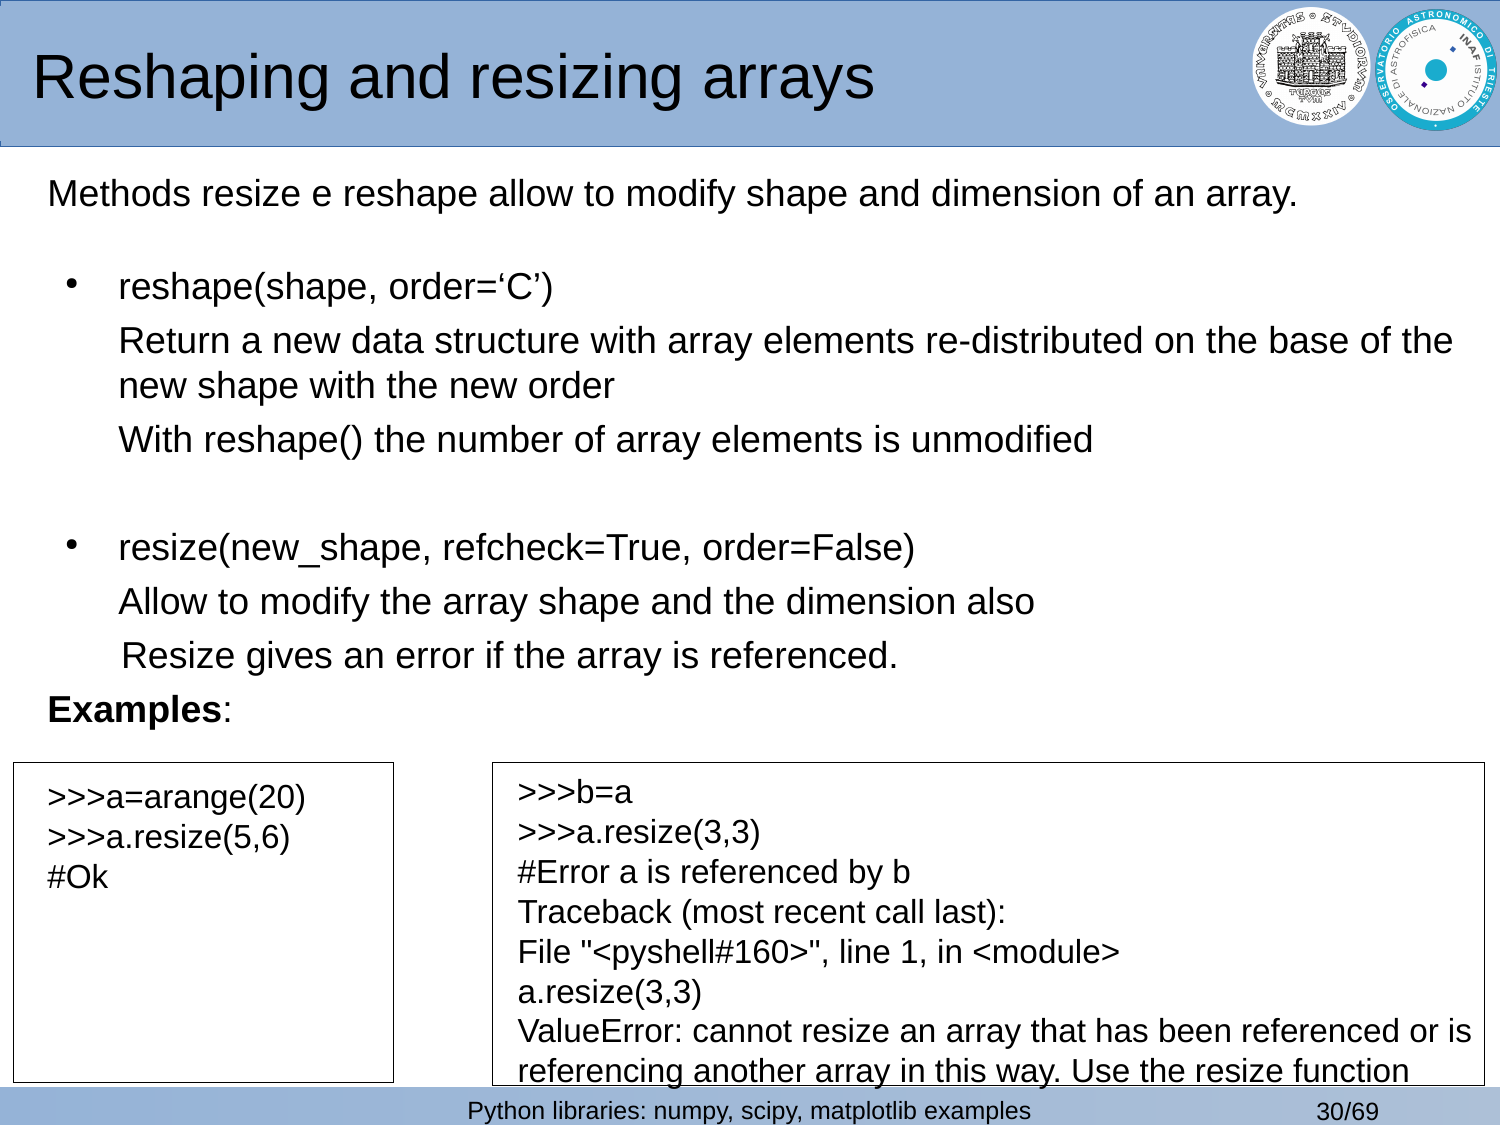

Reshaping and resizing arrays
# Methods resize e reshape allow to modify shape and dimension of an array.
reshape(shape, order=‘C’)
Return a new data structure with array elements re-distributed on the base of the new shape with the new order
With reshape() the number of array elements is unmodified
resize(new_shape, refcheck=True, order=False)
Allow to modify the array shape and the dimension also
 Resize gives an error if the array is referenced.
Examples:
>>>a=arange(20)
>>>a.resize(5,6)
#Ok
>>>b=a
>>>a.resize(3,3)
#Error a is referenced by b
Traceback (most recent call last):
File "<pyshell#160>", line 1, in <module>
a.resize(3,3)
ValueError: cannot resize an array that has been referenced or is referencing another array in this way. Use the resize function